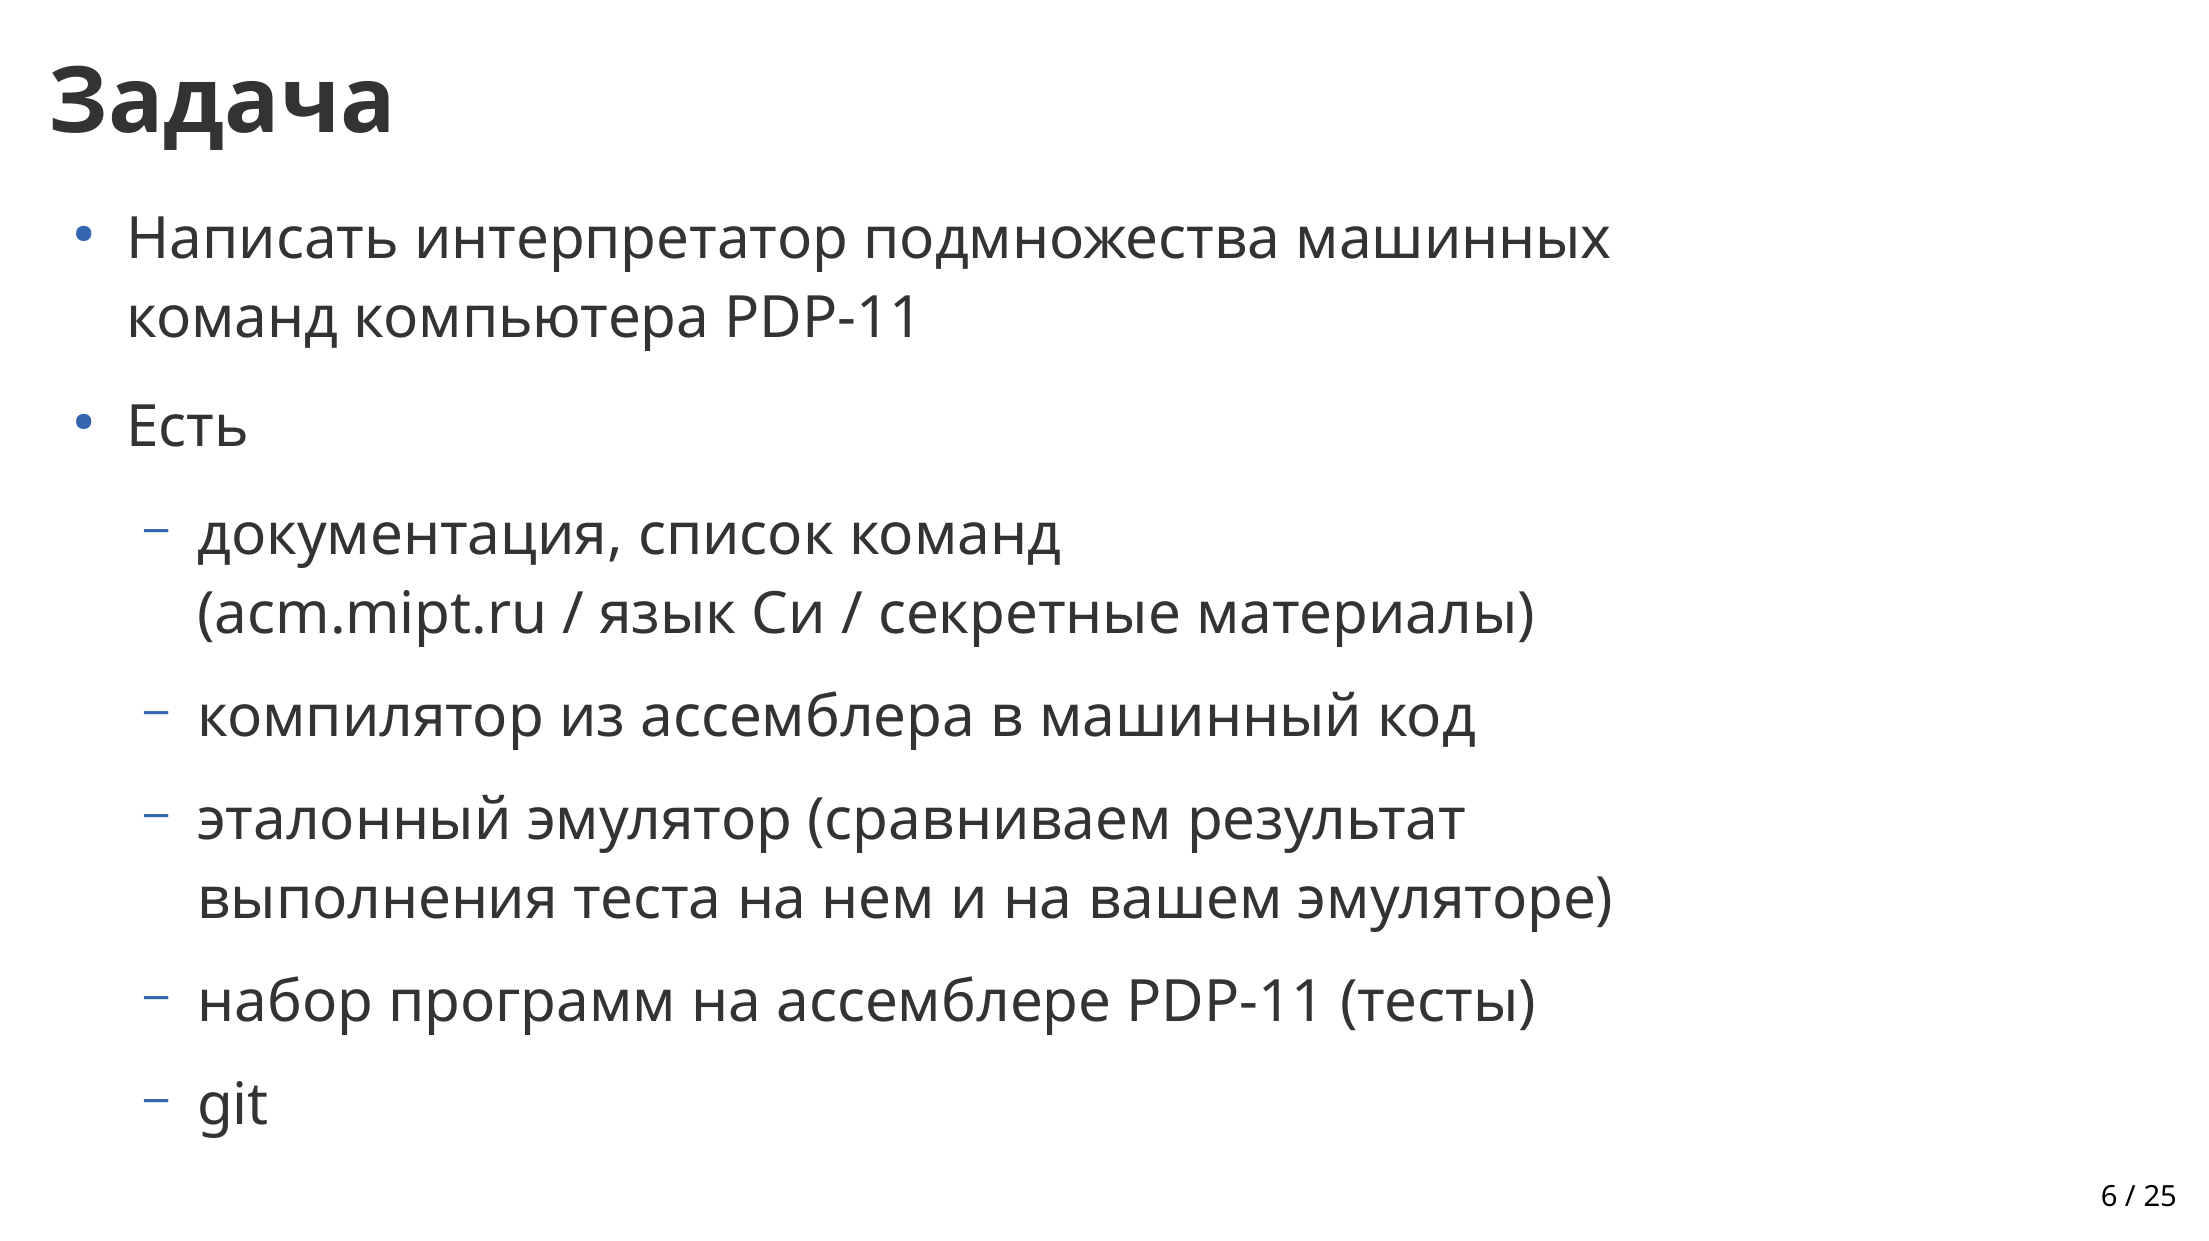

# Задача
Написать интерпретатор подмножества машинных команд компьютера PDP-11
Есть
документация, список команд
(acm.mipt.ru / язык Си / секретные материалы)
компилятор из ассемблера в машинный код
эталонный эмулятор (сравниваем результат выполнения теста на нем и на вашем эмуляторе)
набор программ на ассемблере PDP-11 (тесты)
git
6